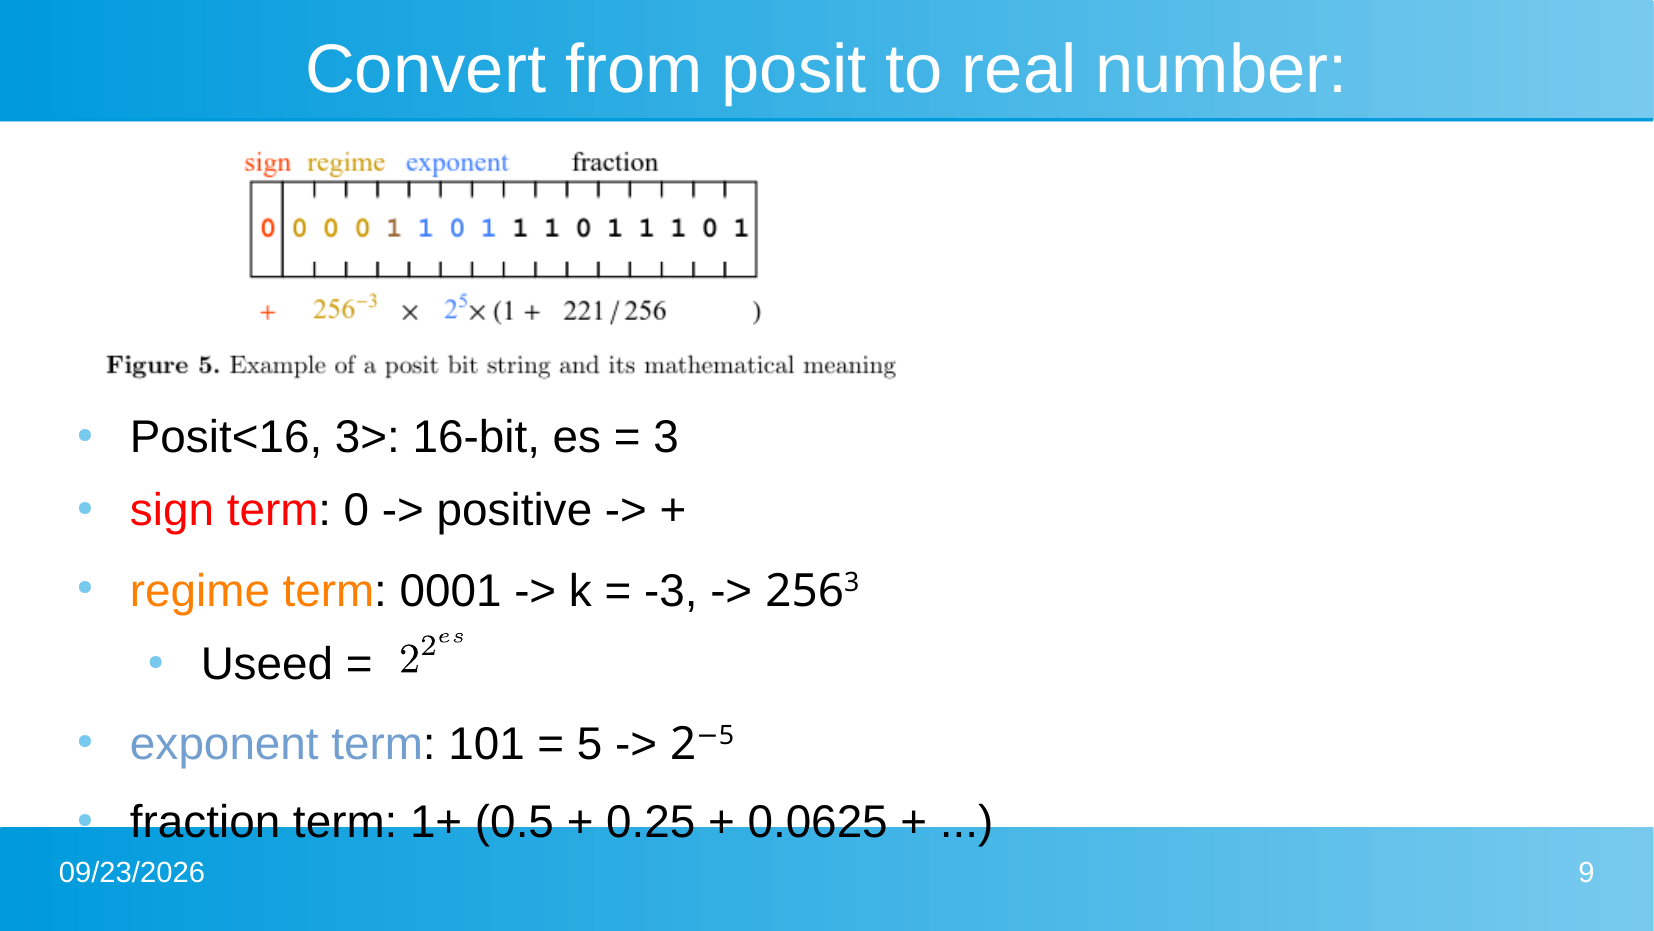

# Convert from posit to real number:
Posit<16, 3>: 16-bit, es = 3
sign term: 0 -> positive -> +
regime term: 0001 -> k = -3, -> 2563
Useed =
exponent term: 101 = 5 -> 2−5
fraction term: 1+ (0.5 + 0.25 + 0.0625 + ...)
9